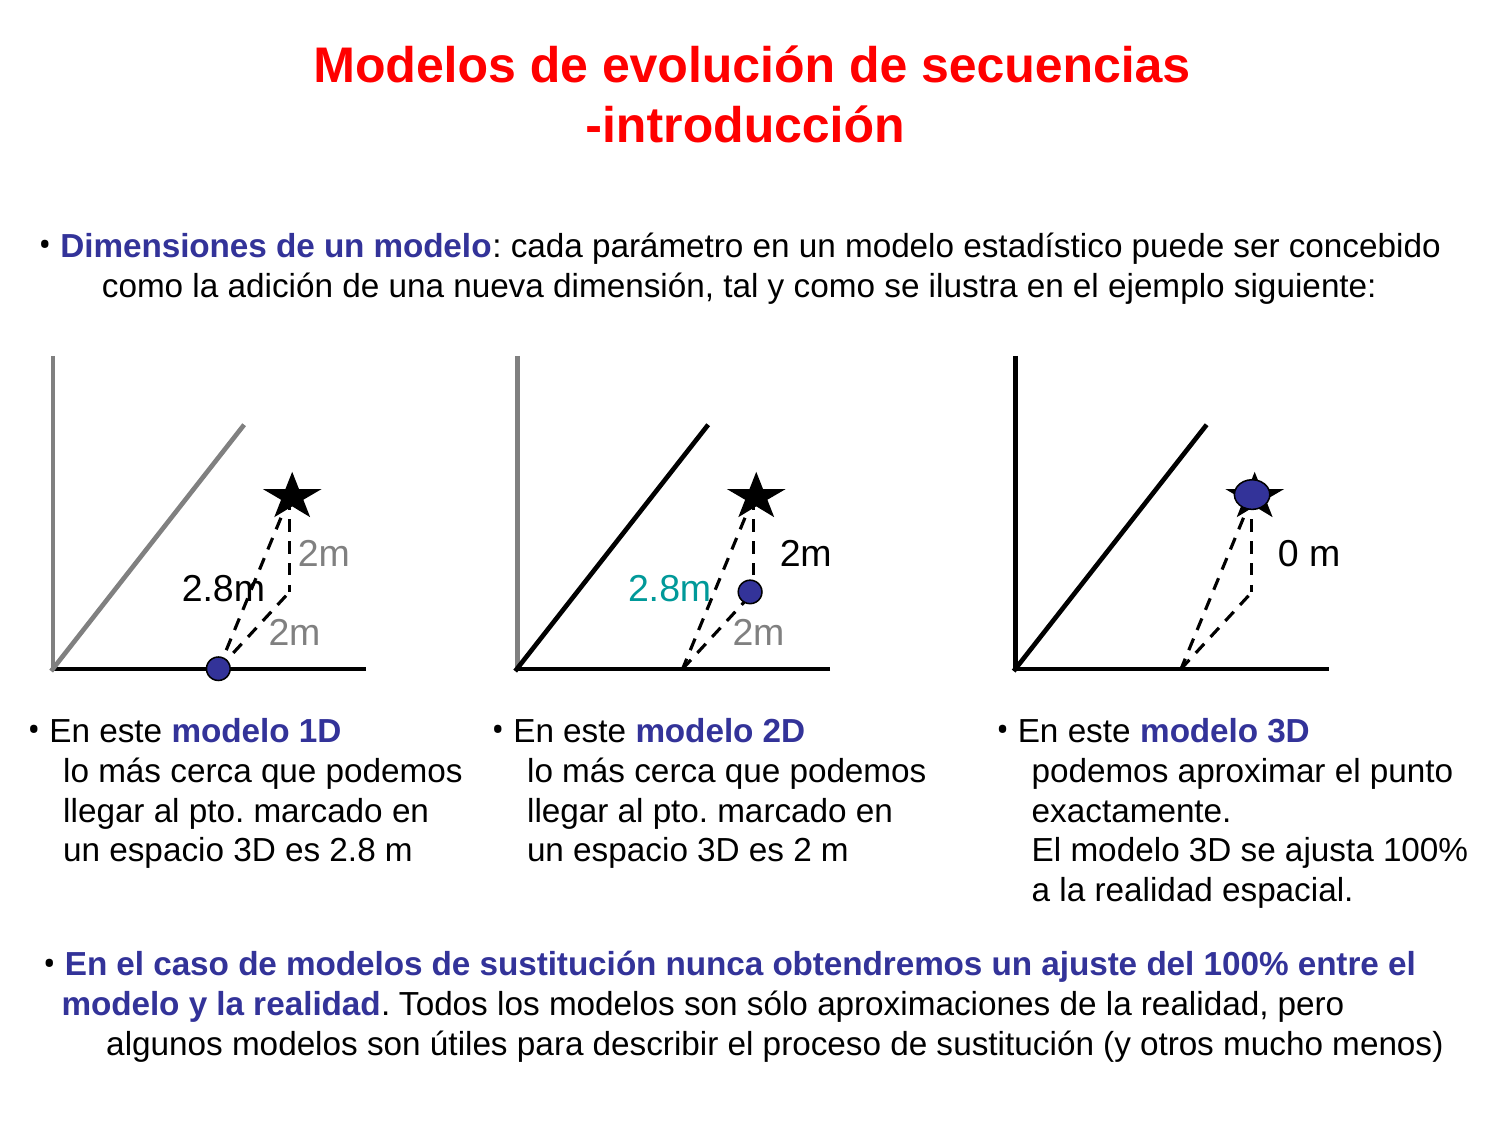

Modelos de evolución de secuencias
-introducción
 Dimensiones de un modelo: cada parámetro en un modelo estadístico puede ser concebido
 como la adición de una nueva dimensión, tal y como se ilustra en el ejemplo siguiente:
2m
2.8m
2m
 En este modelo 1D
lo más cerca que podemos
llegar al pto. marcado en
un espacio 3D es 2.8 m
2m
2.8m
2m
 En este modelo 2D
lo más cerca que podemos
llegar al pto. marcado en
un espacio 3D es 2 m
0 m
 En este modelo 3D
podemos aproximar el punto
exactamente.
El modelo 3D se ajusta 100%
a la realidad espacial.
 En el caso de modelos de sustitución nunca obtendremos un ajuste del 100% entre el
 modelo y la realidad. Todos los modelos son sólo aproximaciones de la realidad, pero
 algunos modelos son útiles para describir el proceso de sustitución (y otros mucho menos)